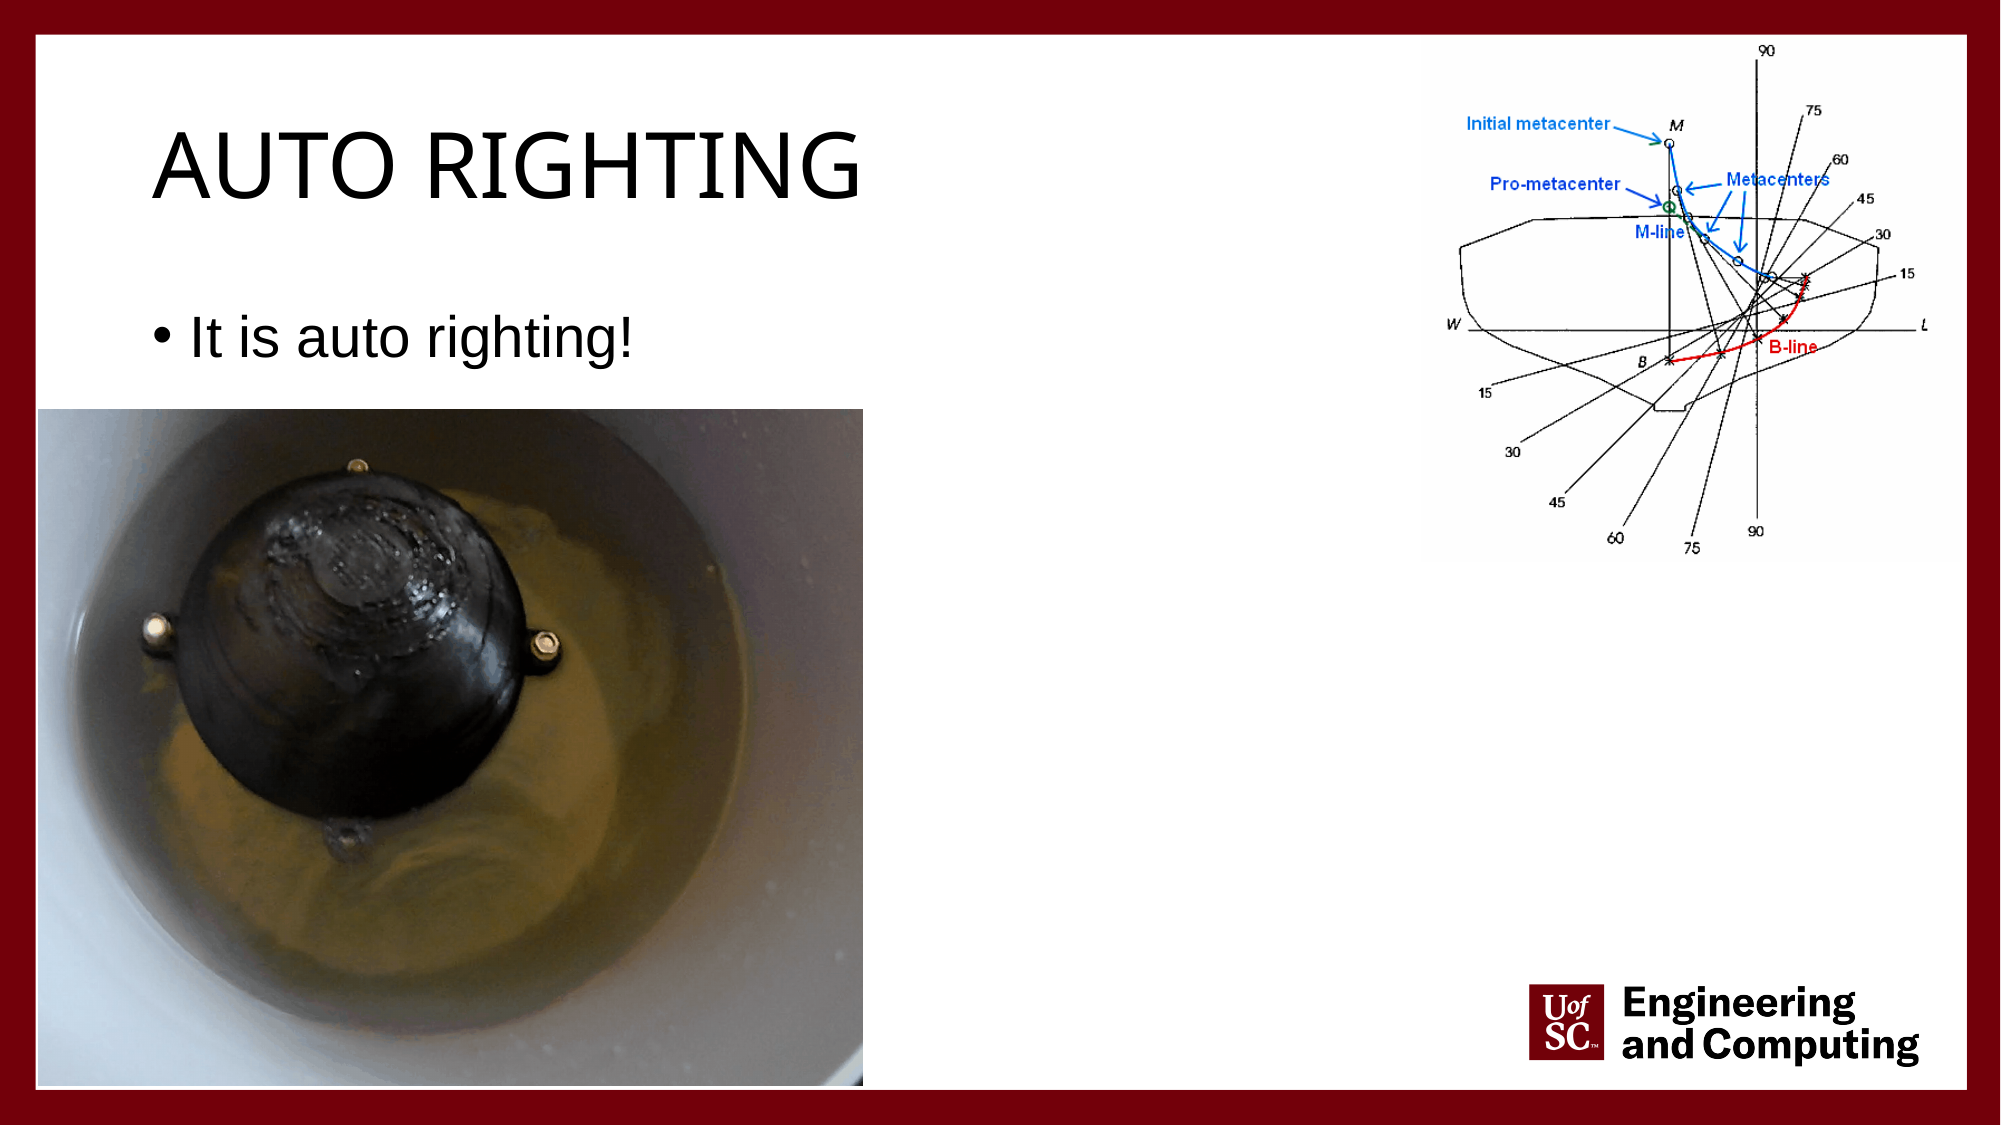

# Auto righting
It is auto righting!